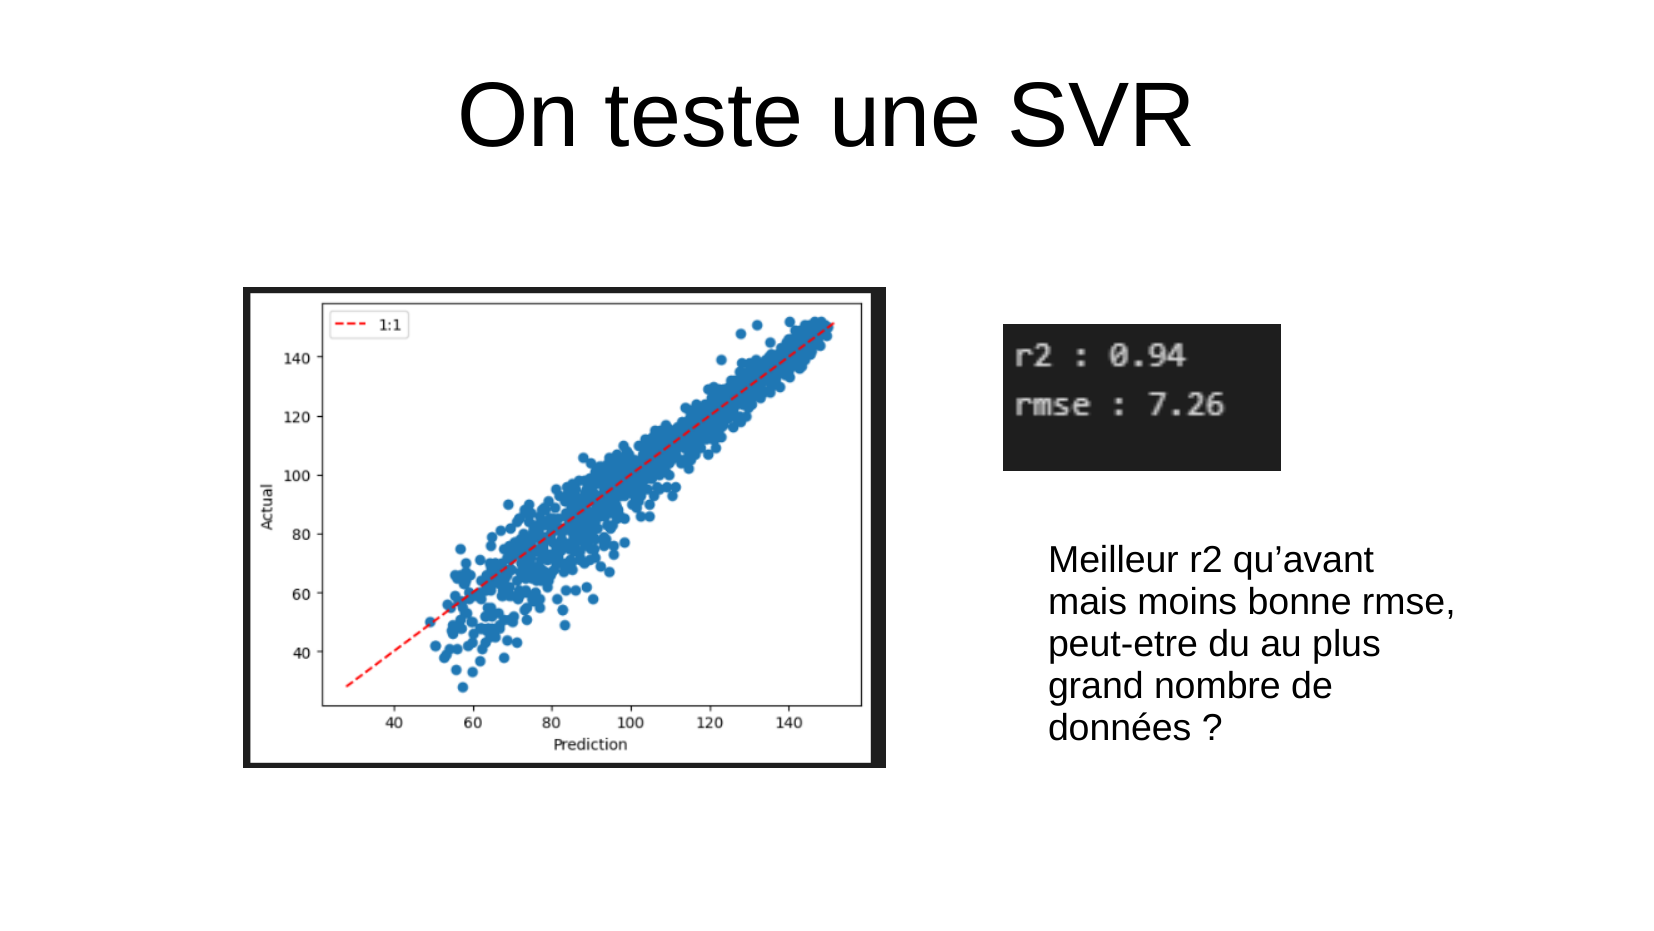

# On teste une SVR
Meilleur r2 qu’avant mais moins bonne rmse, peut-etre du au plus grand nombre de données ?